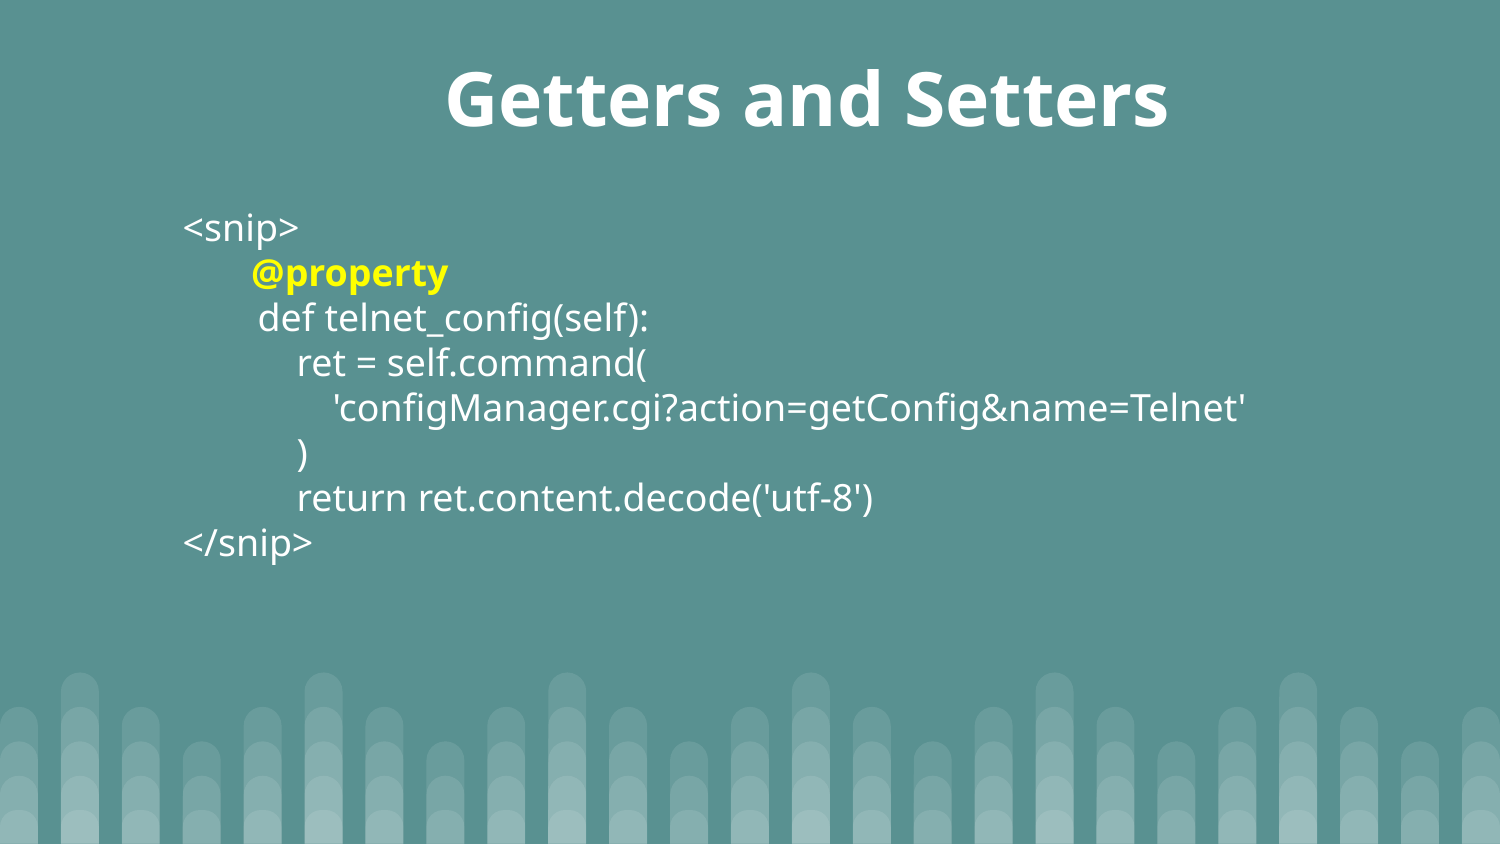

# Getters and Setters
<snip>
 @property
	def telnet_config(self):
 	 ret = self.command(
 	'configManager.cgi?action=getConfig&name=Telnet'
 	 )
 	 return ret.content.decode('utf-8')
</snip>